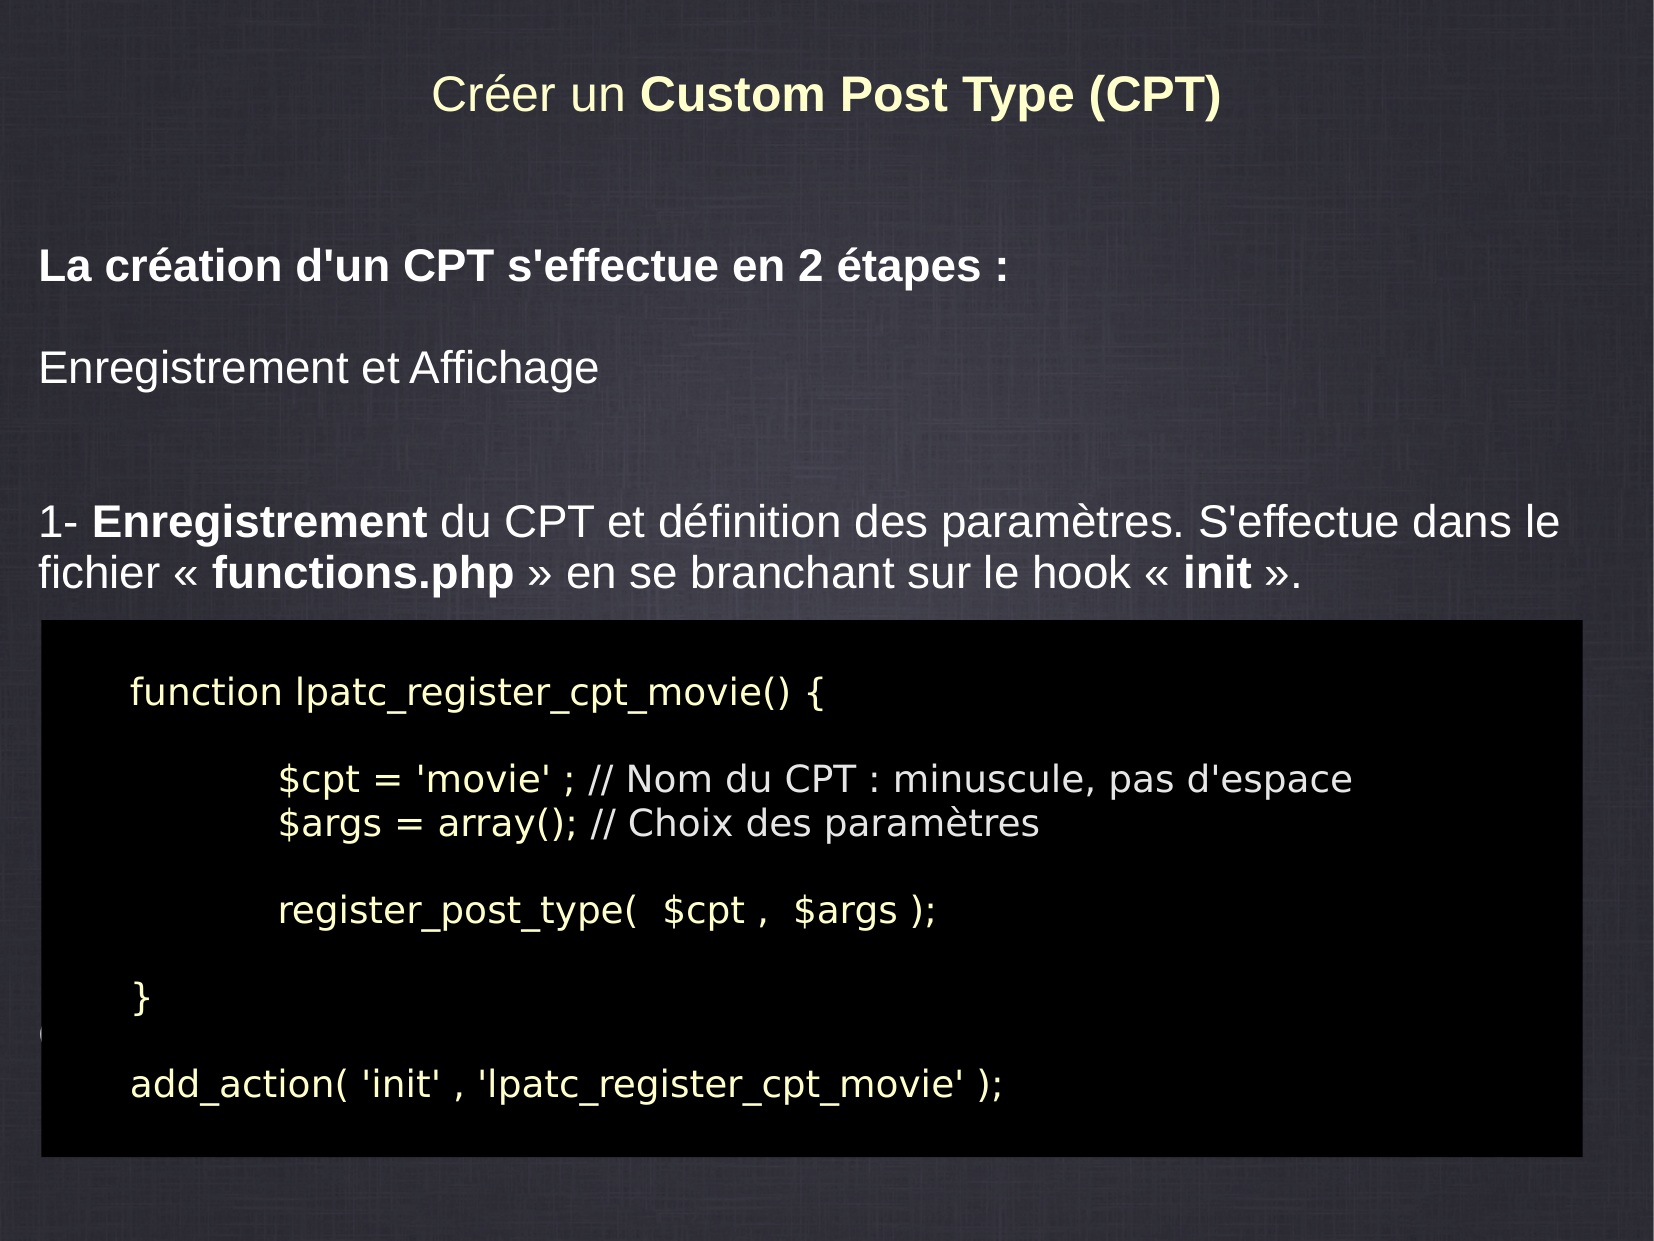

Créer un Custom Post Type (CPT)
La création d'un CPT s'effectue en 2 étapes :
Enregistrement et Affichage
1- Enregistrement du CPT et définition des paramètres. S'effectue dans le fichier « functions.php » en se branchant sur le hook « init ».
Ce code est à mettre dans le fichier « functions.php »
	function lpatc_register_cpt_movie() {
			$cpt = 'movie' ; // Nom du CPT : minuscule, pas d'espace
			$args = array(); // Choix des paramètres
			register_post_type( $cpt , $args );
	}
	add_action( 'init' , 'lpatc_register_cpt_movie' );